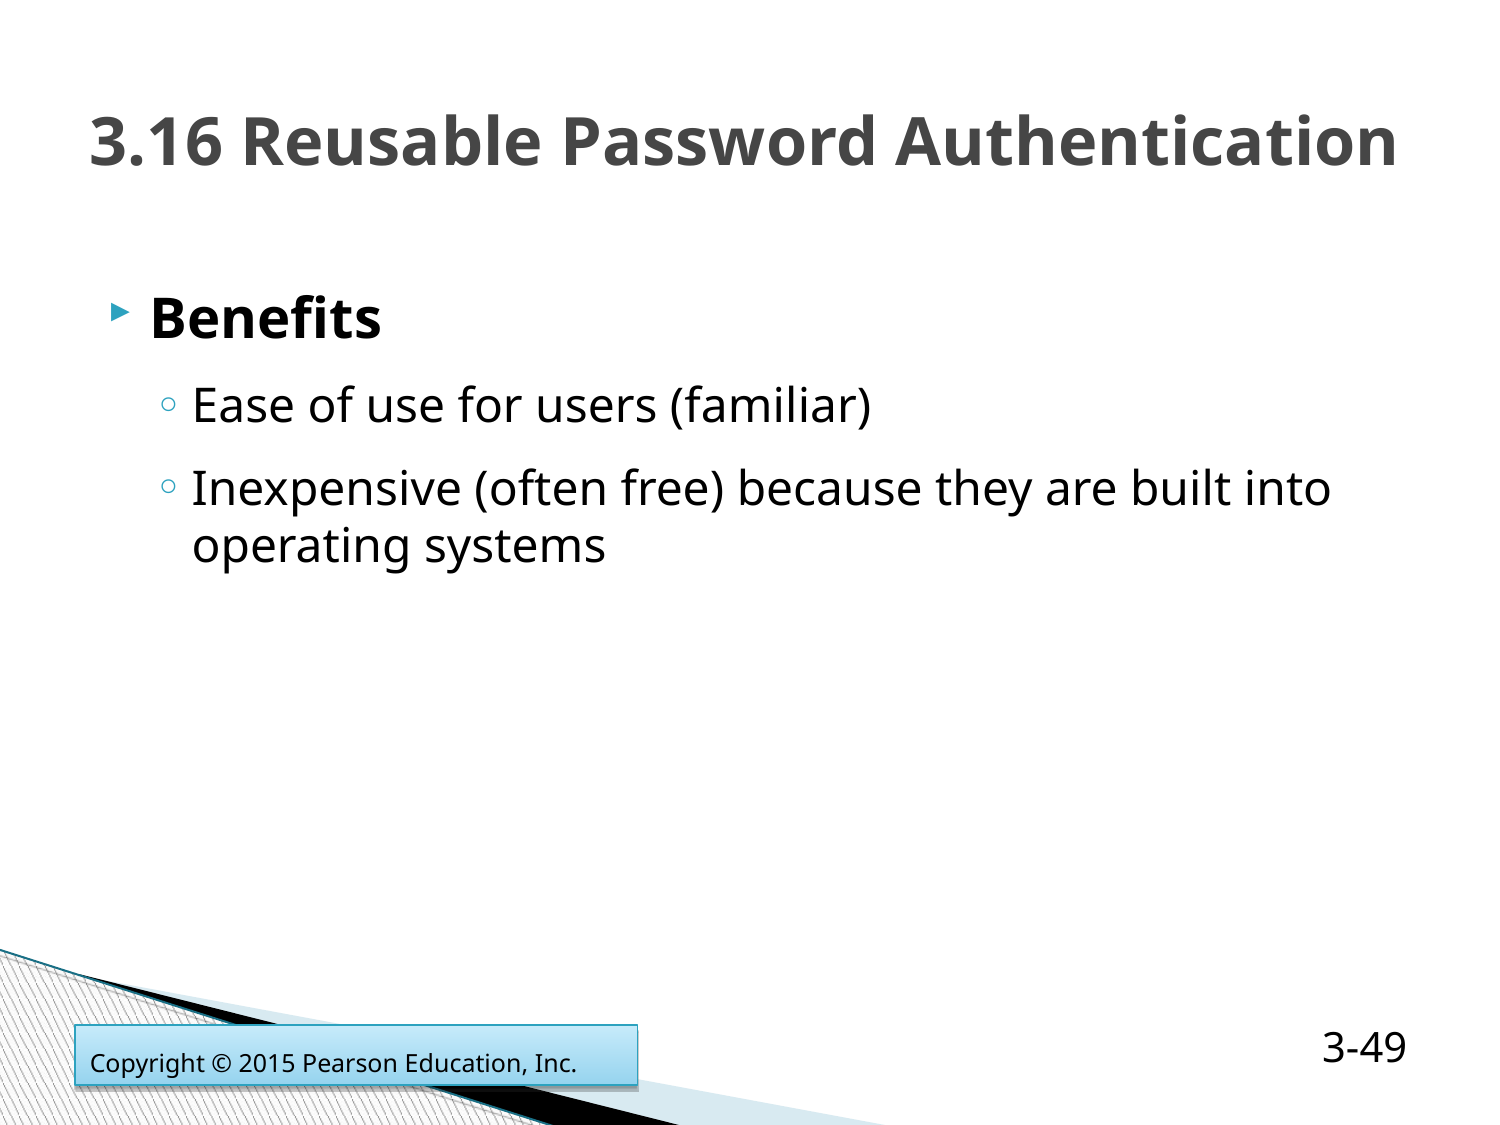

3.16 Reusable Password Authentication
# Benefits
Ease of use for users (familiar)
Inexpensive (often free) because they are built into operating systems
Copyright © 2015 Pearson Education, Inc.